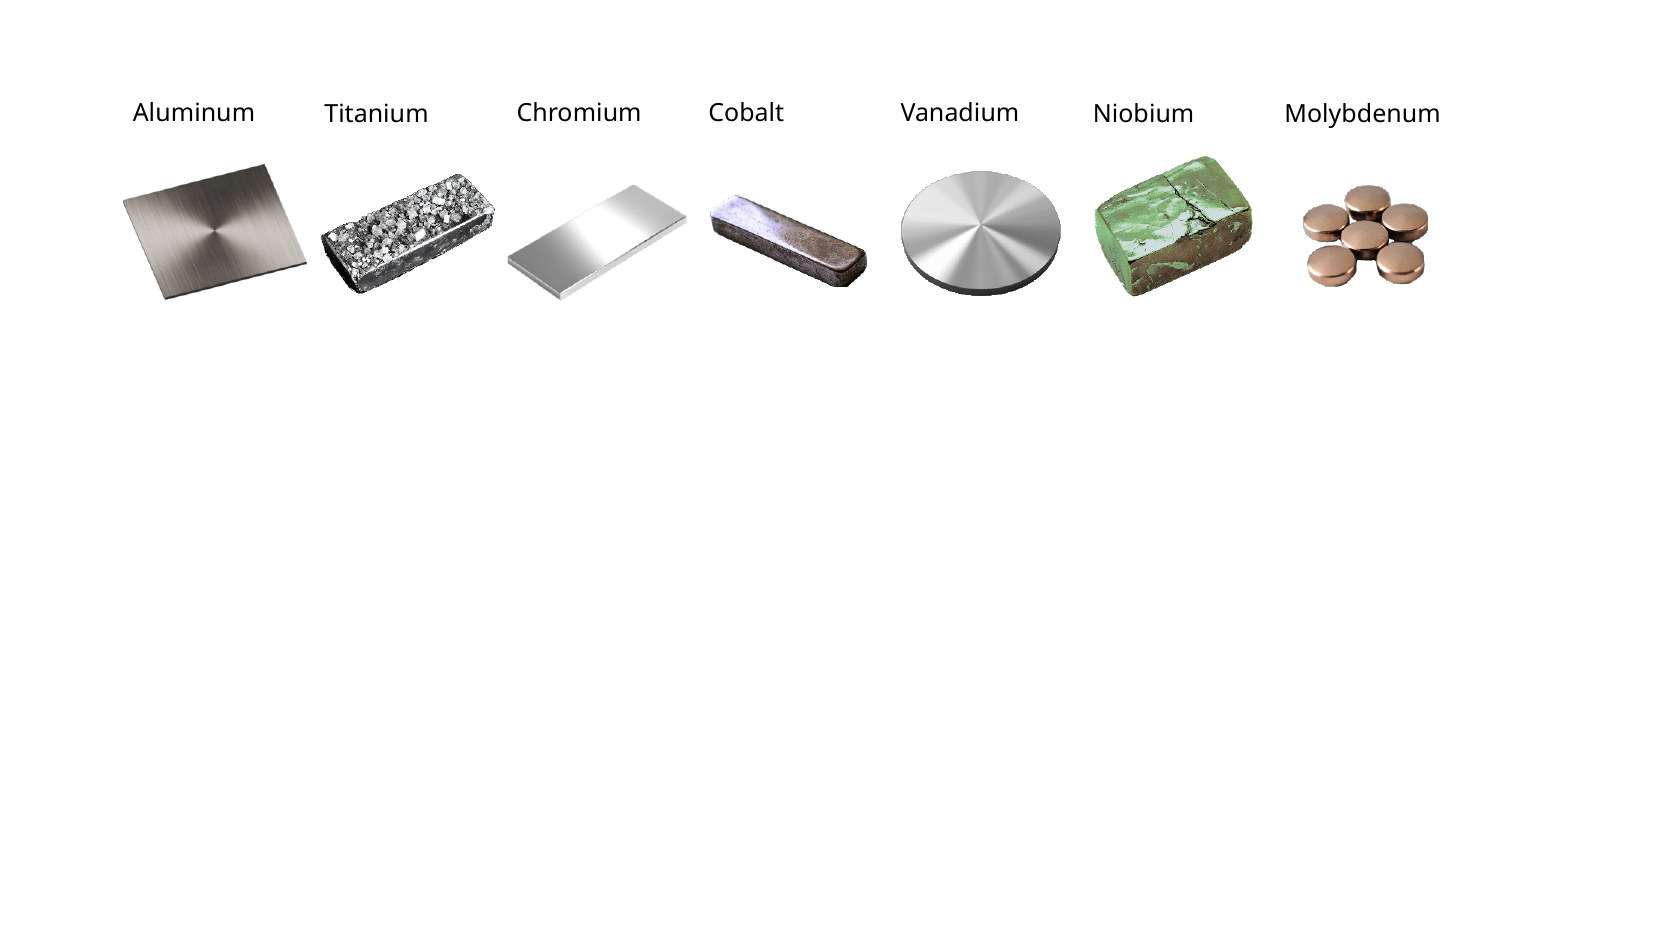

Aluminum
Chromium
Cobalt
Vanadium
Titanium
Niobium
Molybdenum